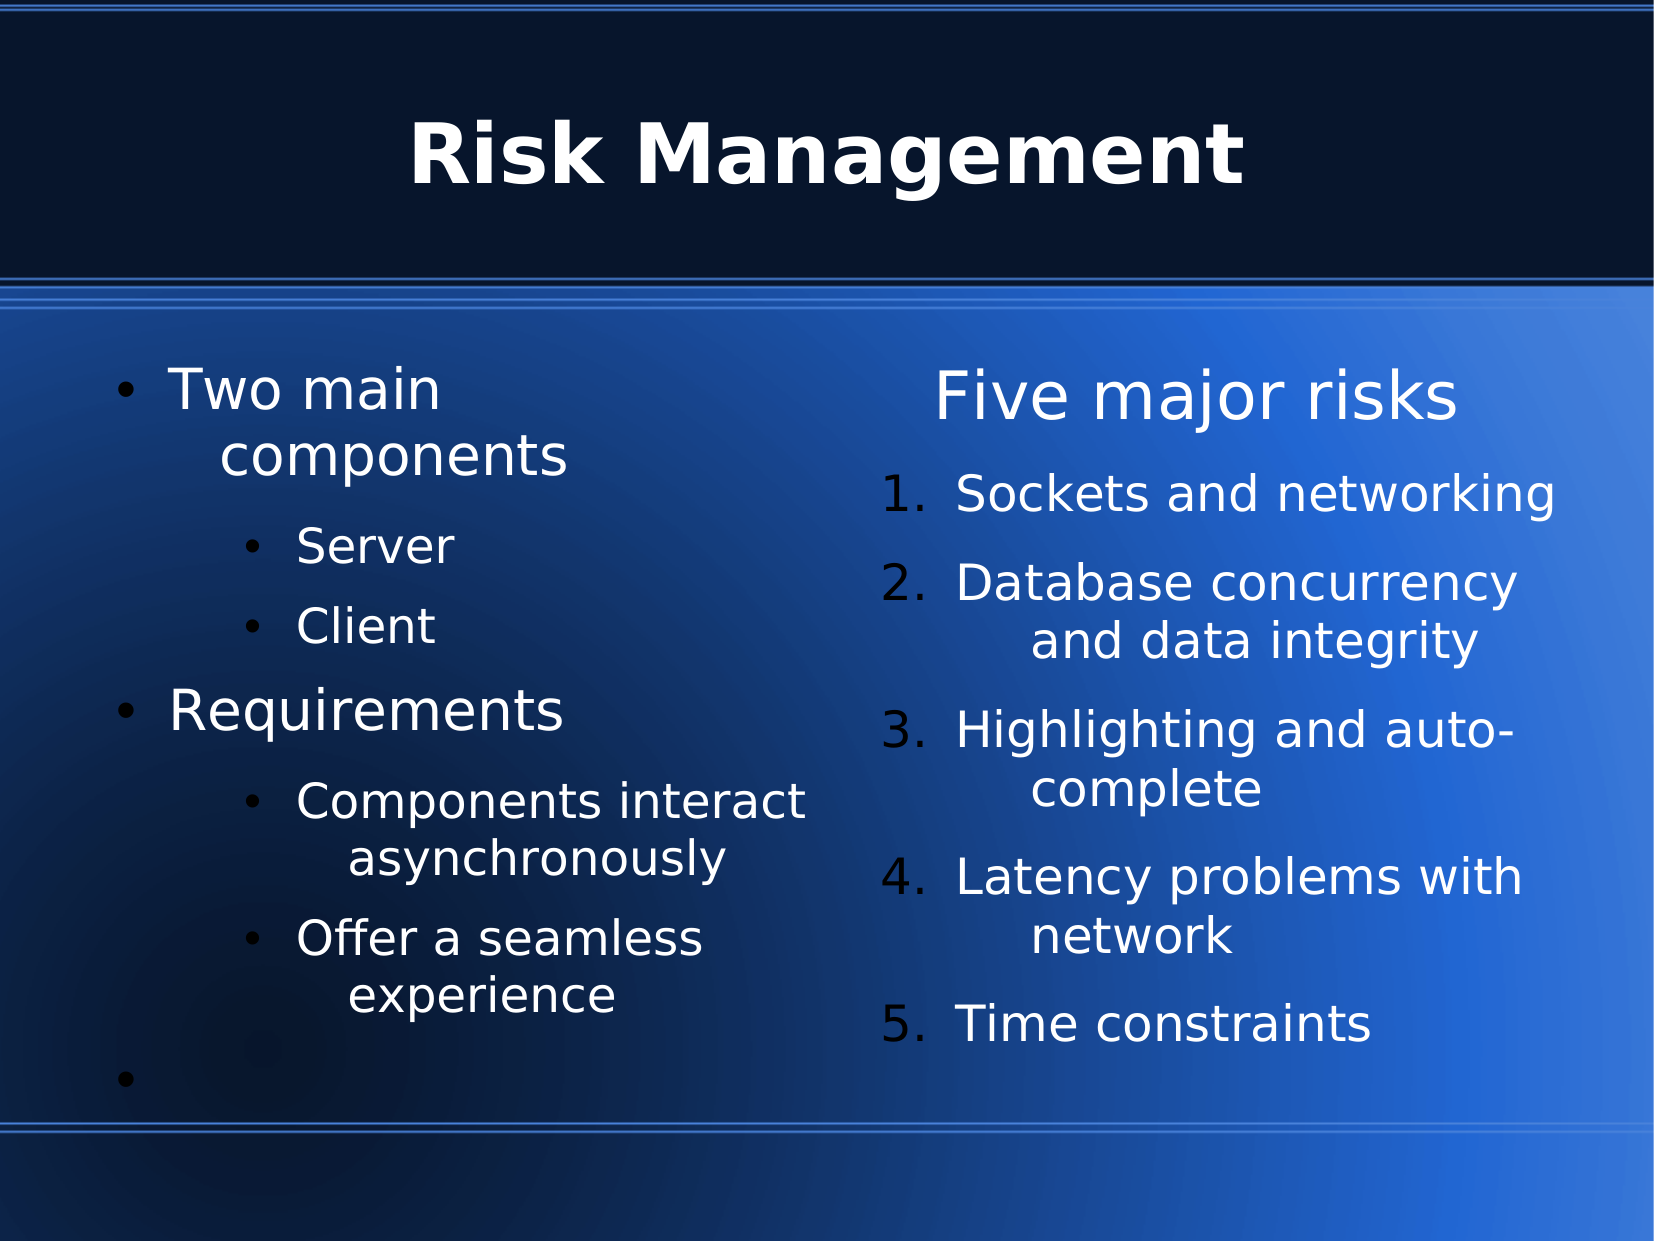

# Risk Management
Two main components
Server
Client
Requirements
Components interact asynchronously
Offer a seamless experience
Five major risks
Sockets and networking
Database concurrency and data integrity
Highlighting and auto-complete
Latency problems with network
Time constraints